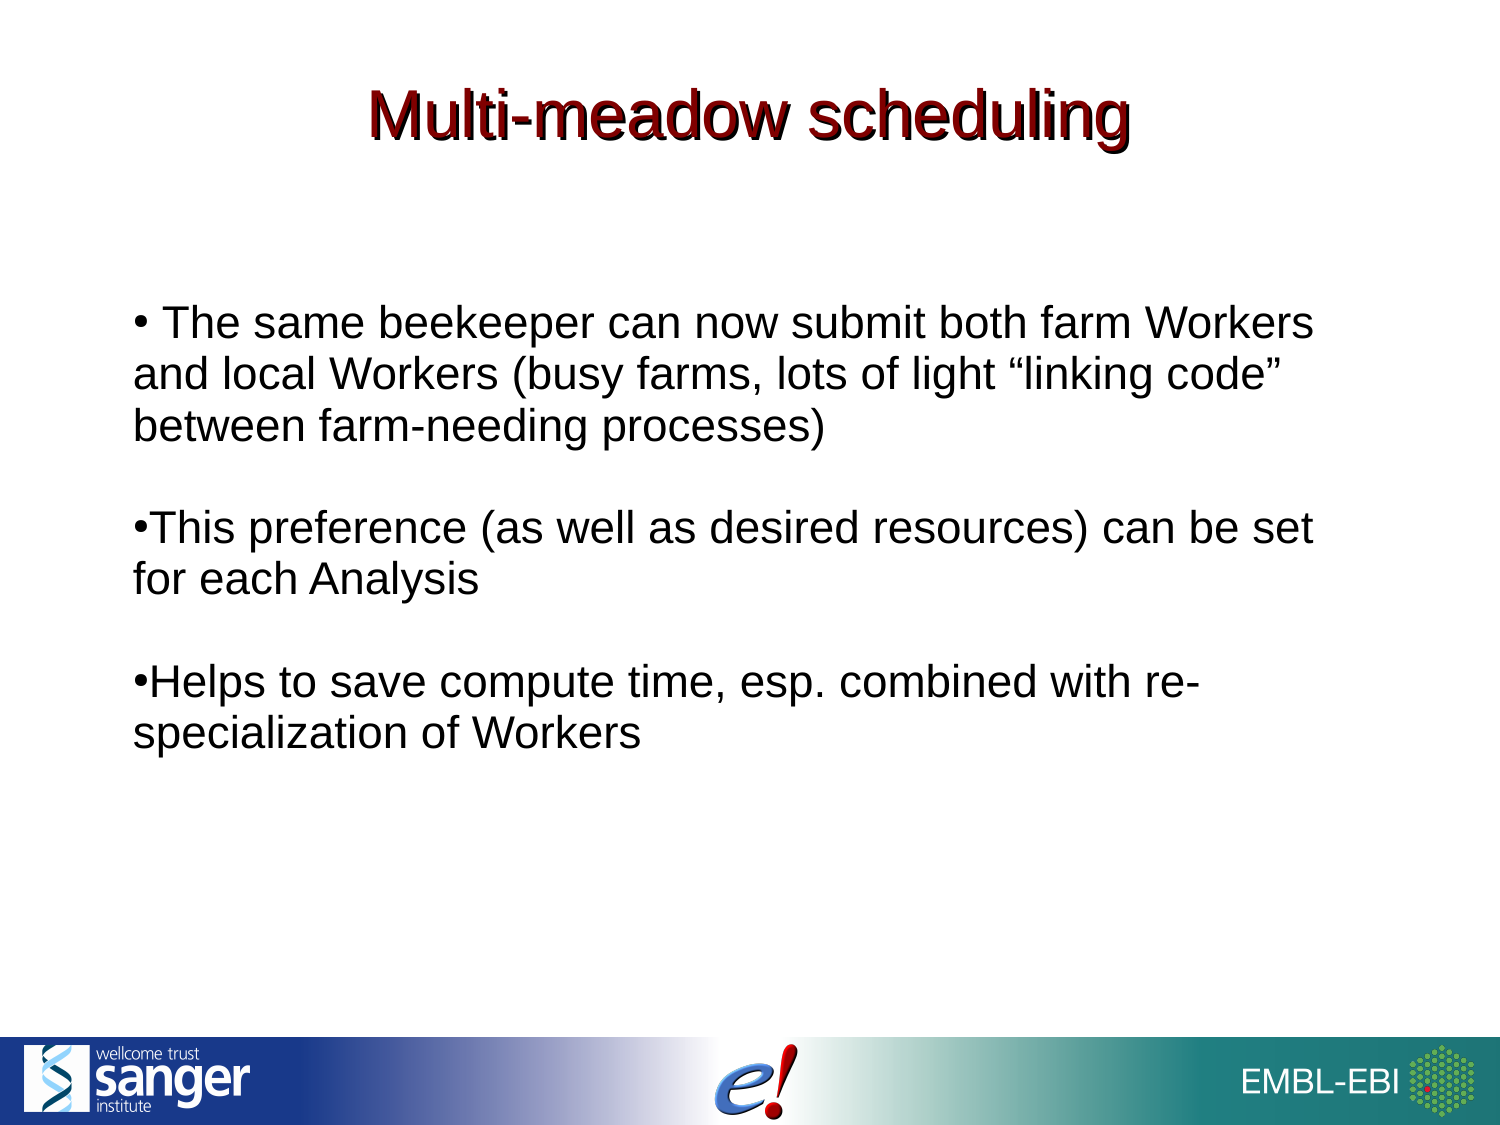

Multi-meadow scheduling
 The same beekeeper can now submit both farm Workers and local Workers (busy farms, lots of light “linking code” between farm-needing processes)
This preference (as well as desired resources) can be set for each Analysis
Helps to save compute time, esp. combined with re-specialization of Workers